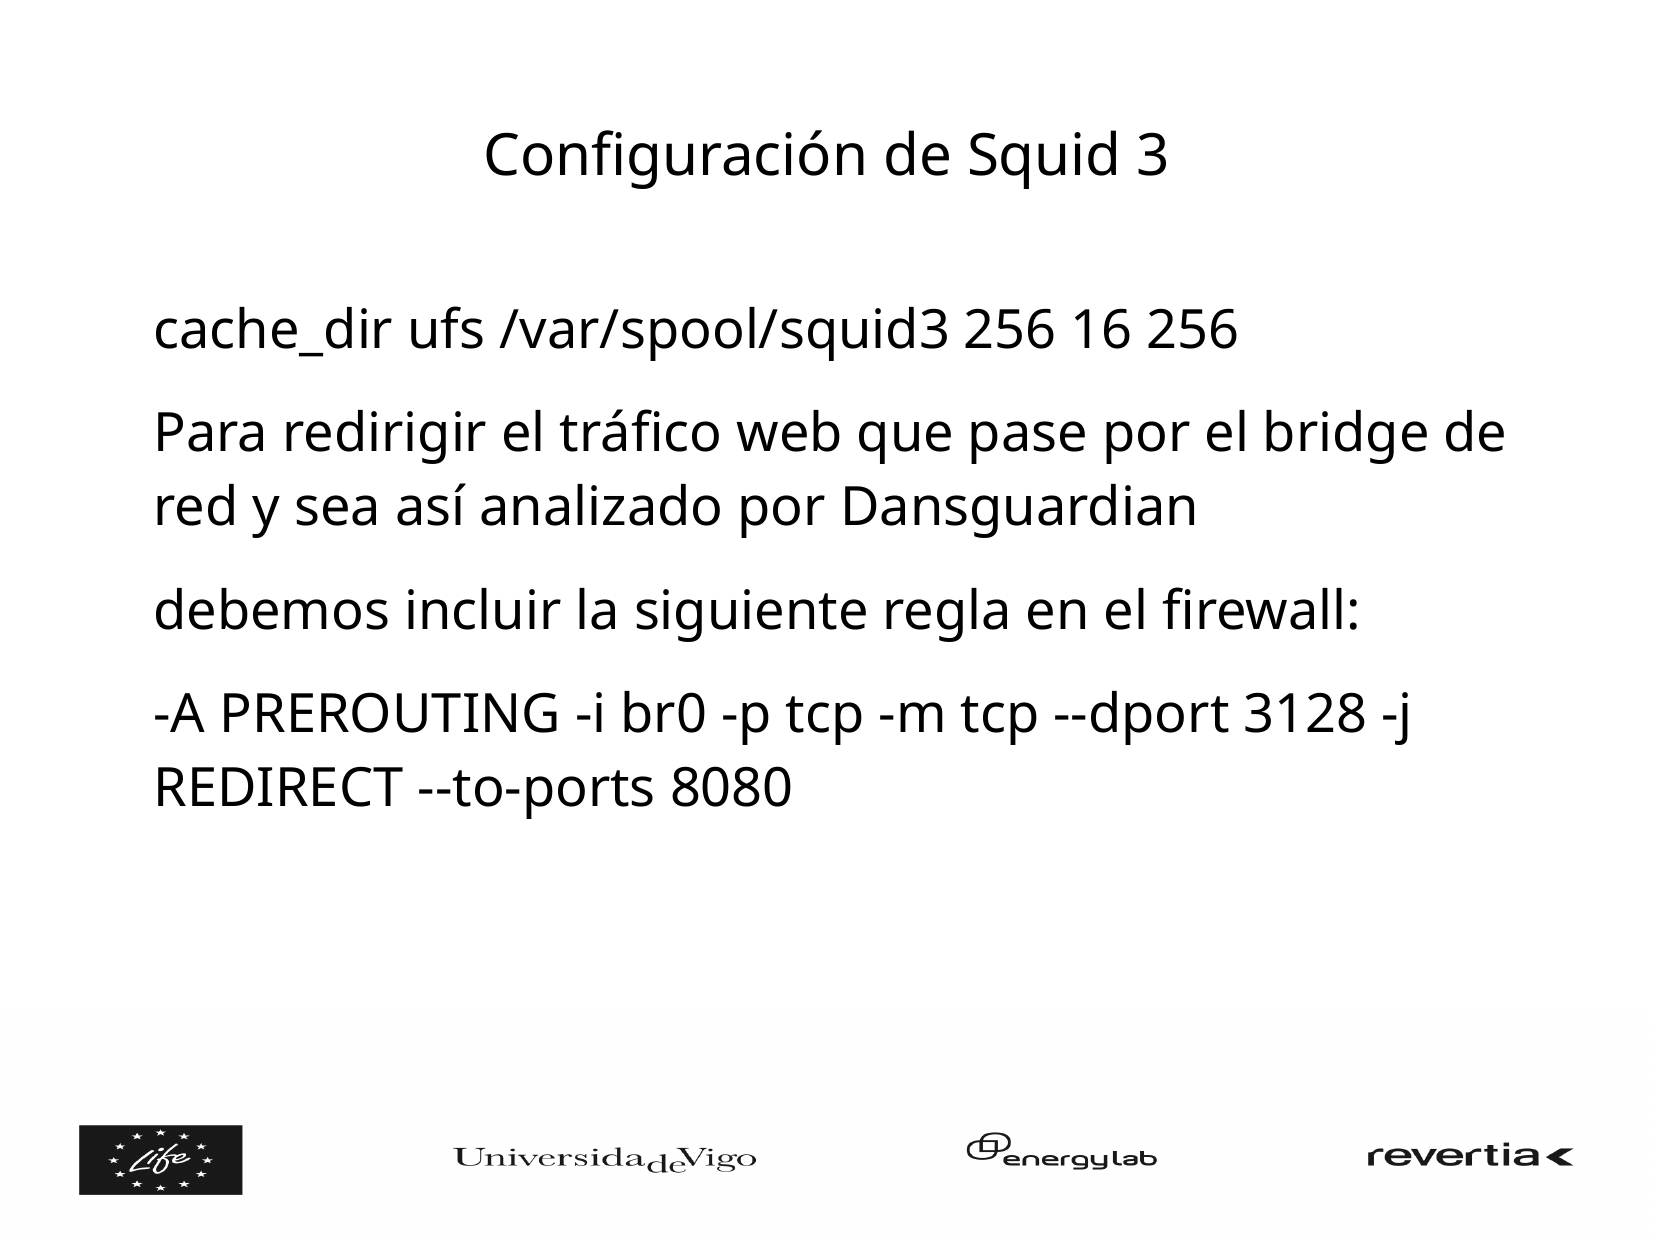

# Configuración de Squid 3
cache_dir ufs /var/spool/squid3 256 16 256
Para redirigir el tráfico web que pase por el bridge de red y sea así analizado por Dansguardian
debemos incluir la siguiente regla en el firewall:
-A PREROUTING -i br0 -p tcp -m tcp --dport 3128 -j REDIRECT --to-ports 8080